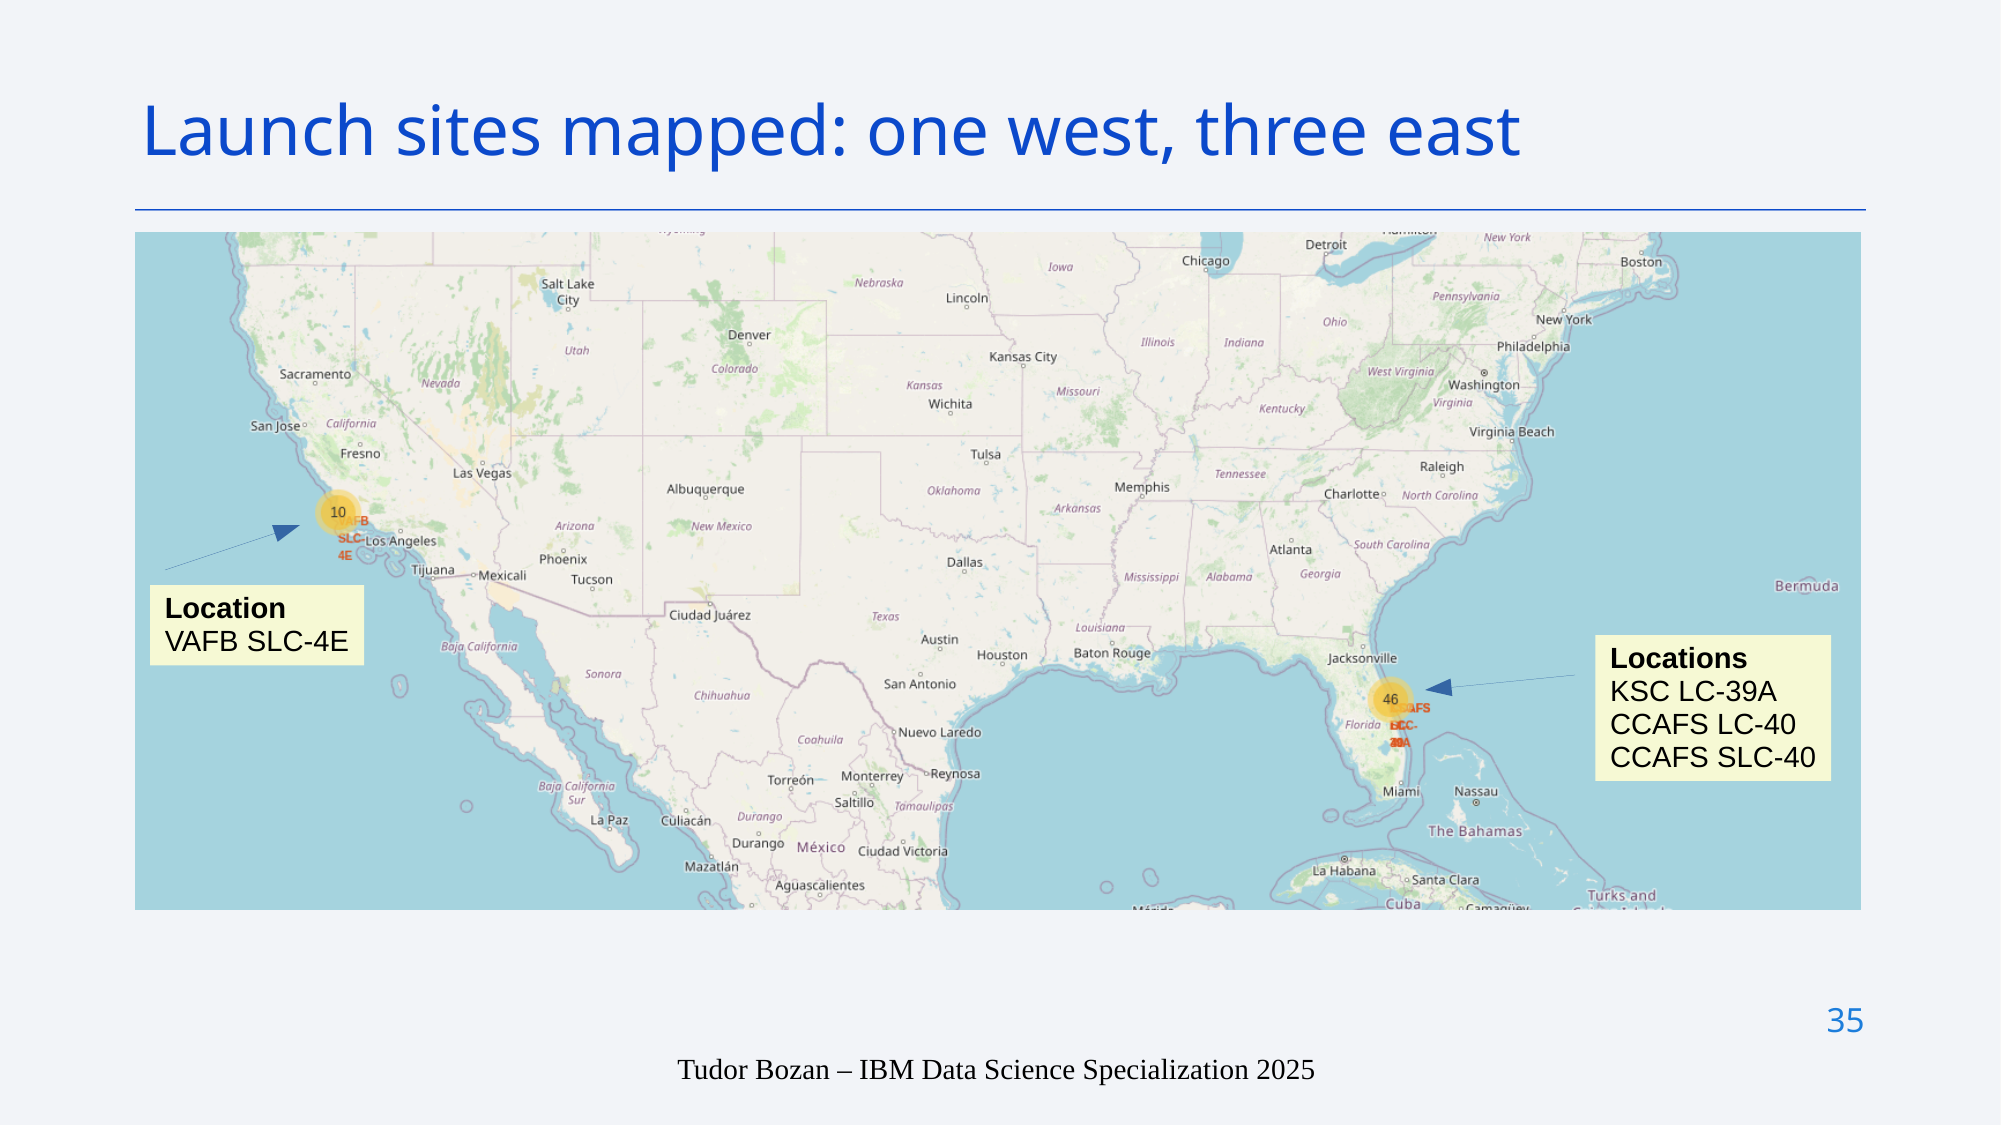

Launch sites mapped: one west, three east
Location
VAFB SLC-4E
Locations
KSC LC-39A
CCAFS LC-40
CCAFS SLC-40